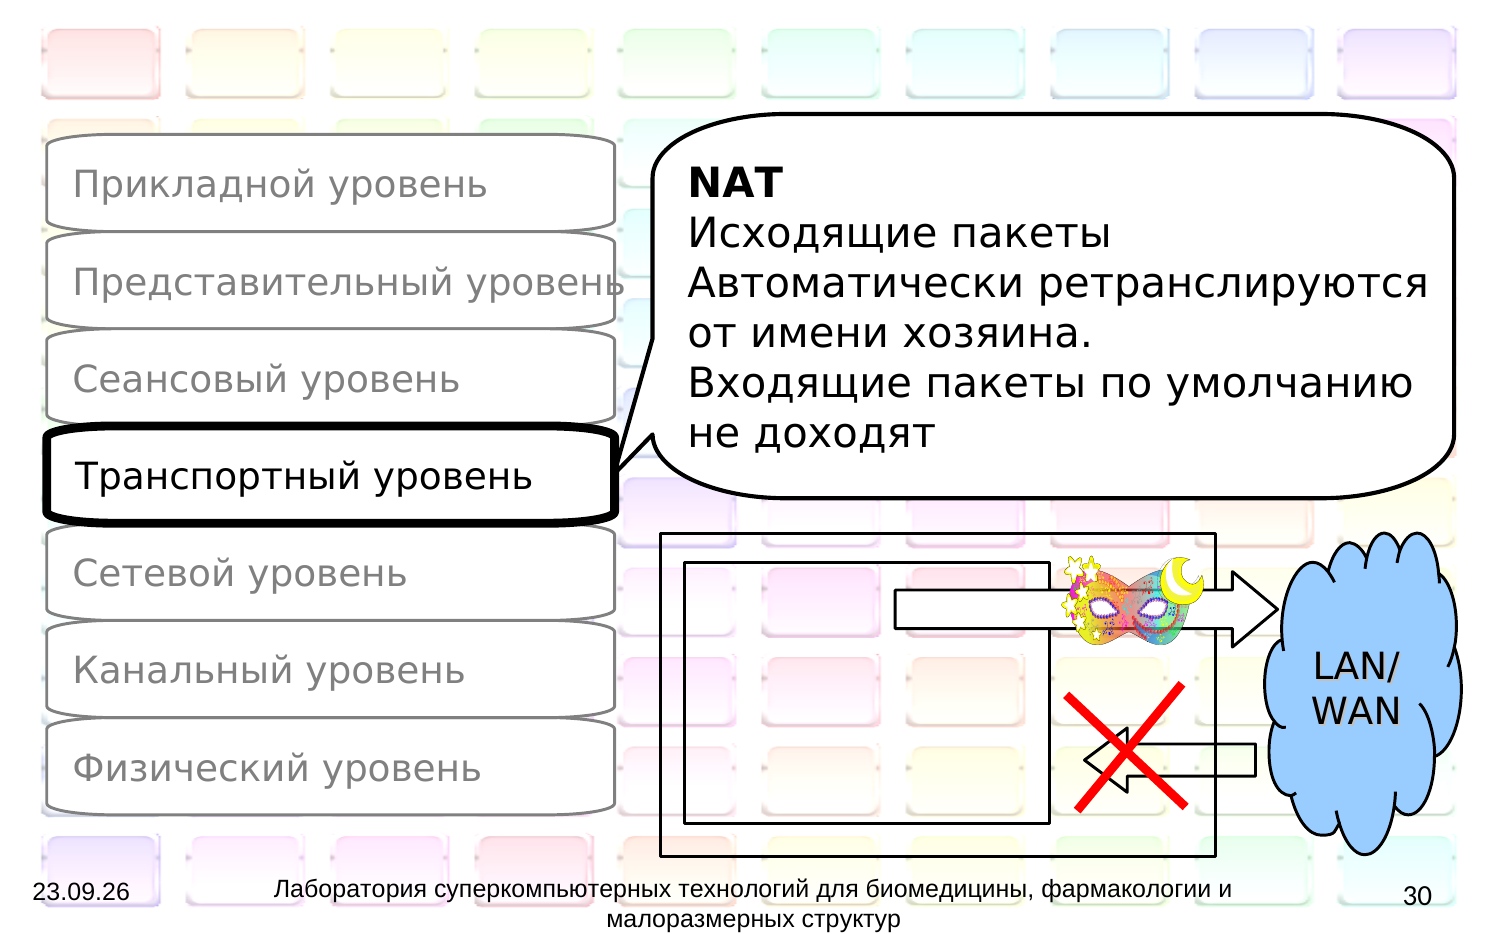

NAT
Исходящие пакеты
Автоматически ретранслируются
от имени хозяина.
Входящие пакеты по умолчанию
не доходят
Прикладной уровень
Представительный уровень
Сеансовый уровень
Транспортный уровень
Сетевой уровень
LAN/
WAN
Канальный уровень
Физический уровень
Лаборатория суперкомпьютерных технологий для биомедицины, фармакологии и малоразмерных структур